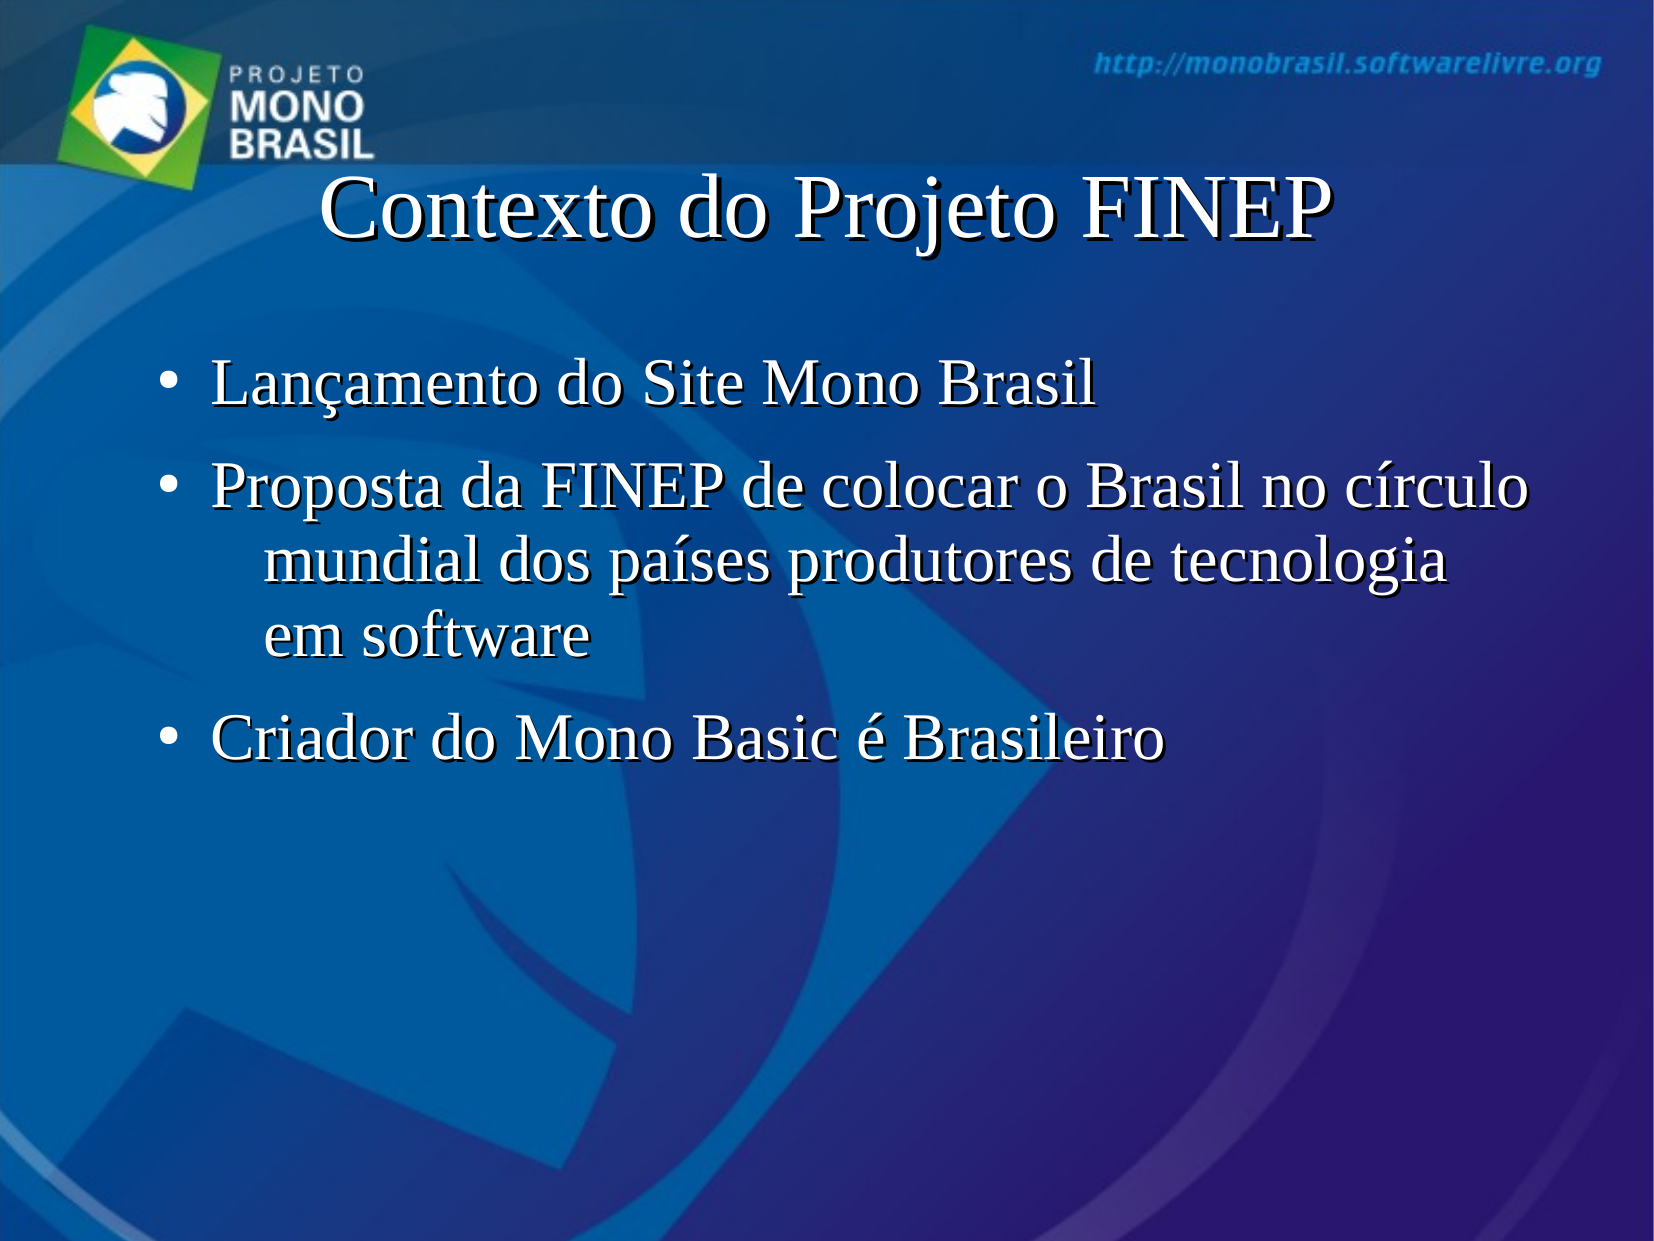

# Contexto do Projeto FINEP
Lançamento do Site Mono Brasil
Proposta da FINEP de colocar o Brasil no círculo mundial dos países produtores de tecnologia em software
Criador do Mono Basic é Brasileiro